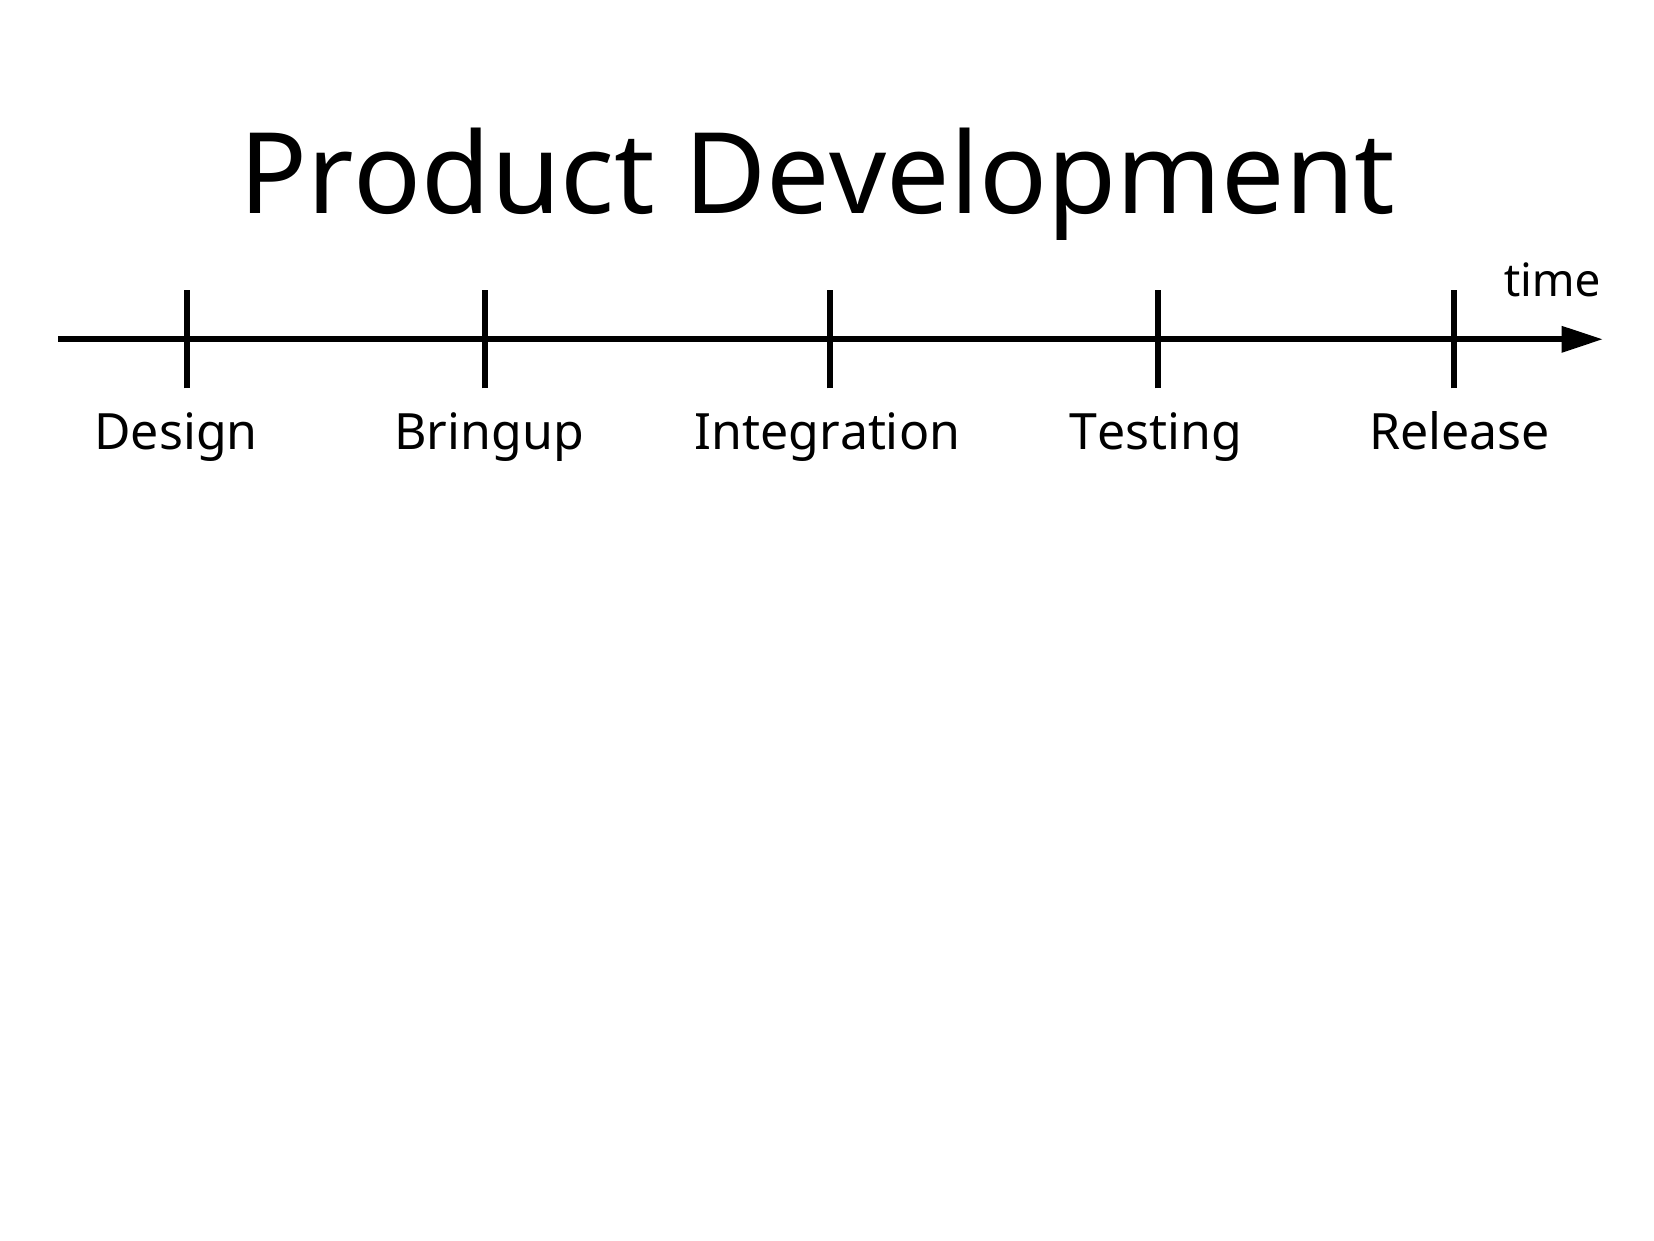

Product Development
time
Design		Bringup		Integration		Testing		Release